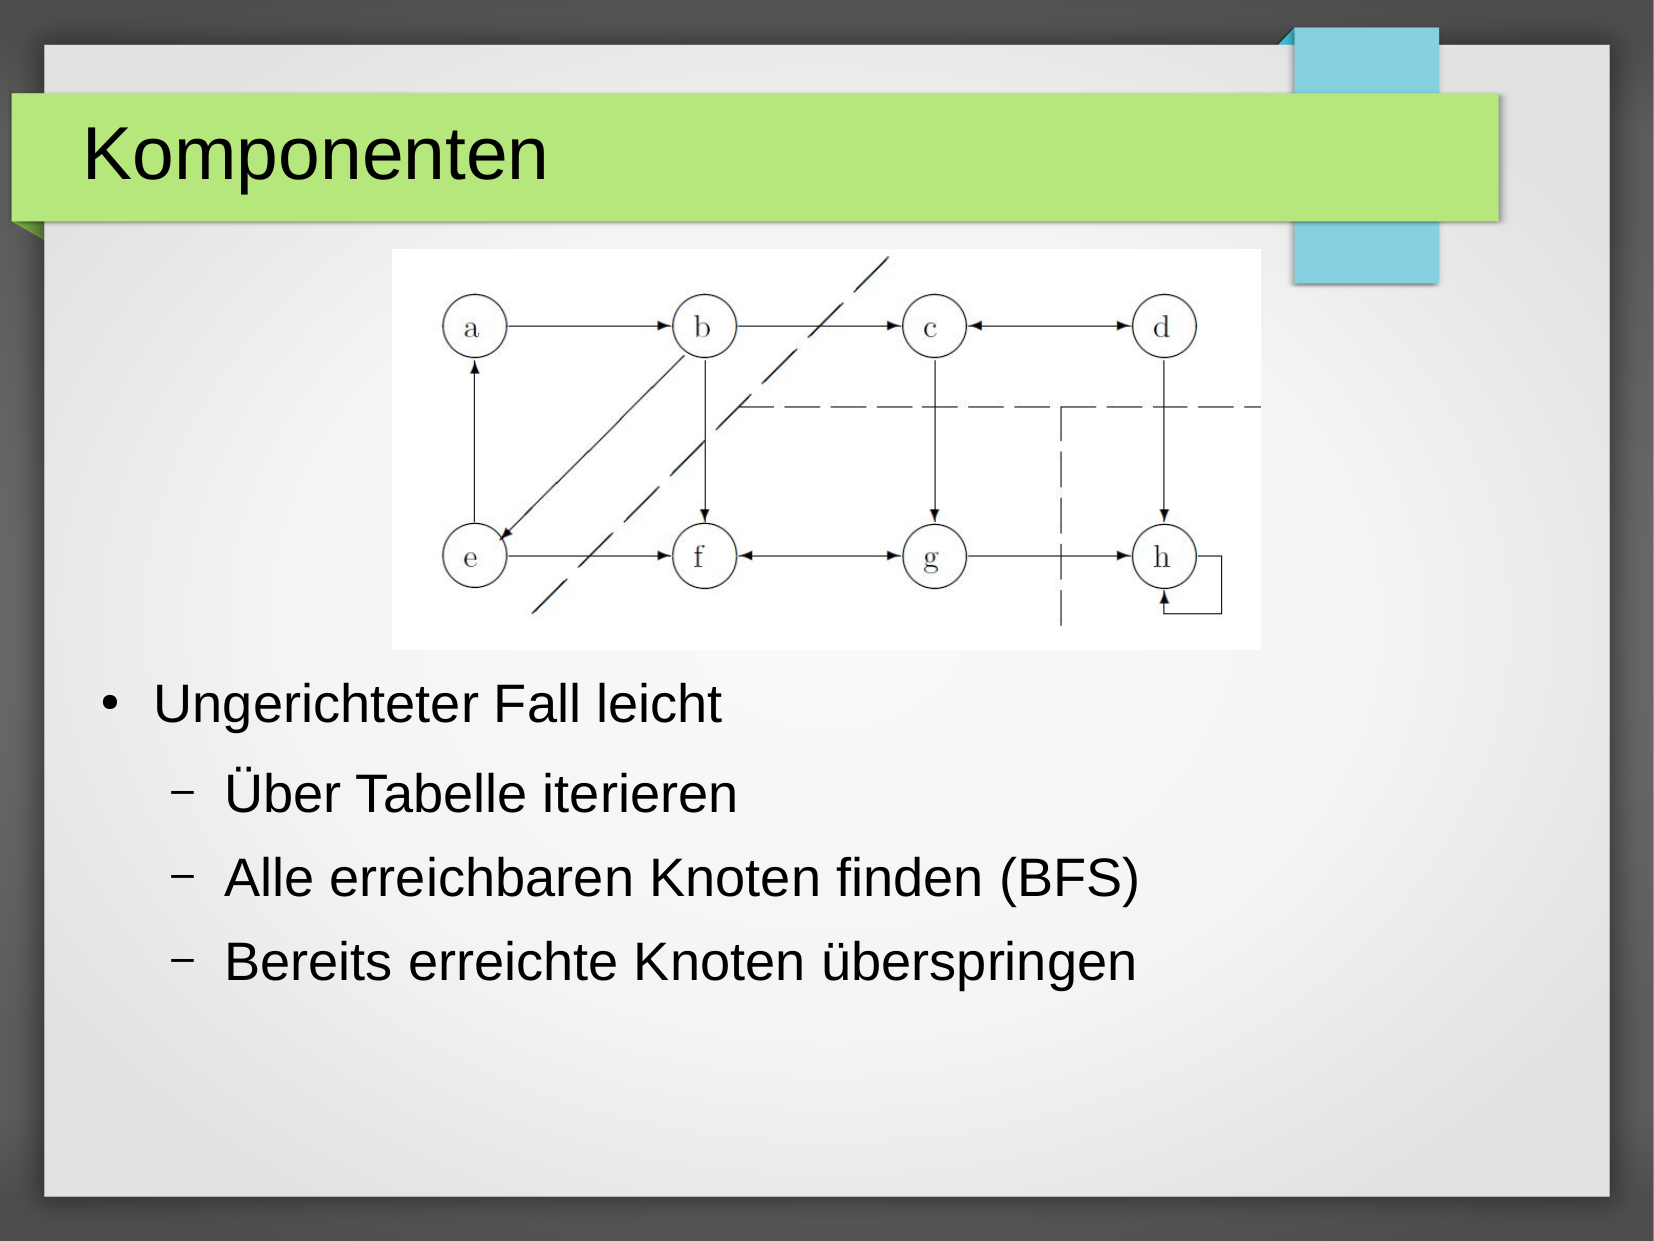

# Komponenten
Ungerichteter Fall leicht
Über Tabelle iterieren
Alle erreichbaren Knoten finden (BFS)
Bereits erreichte Knoten überspringen